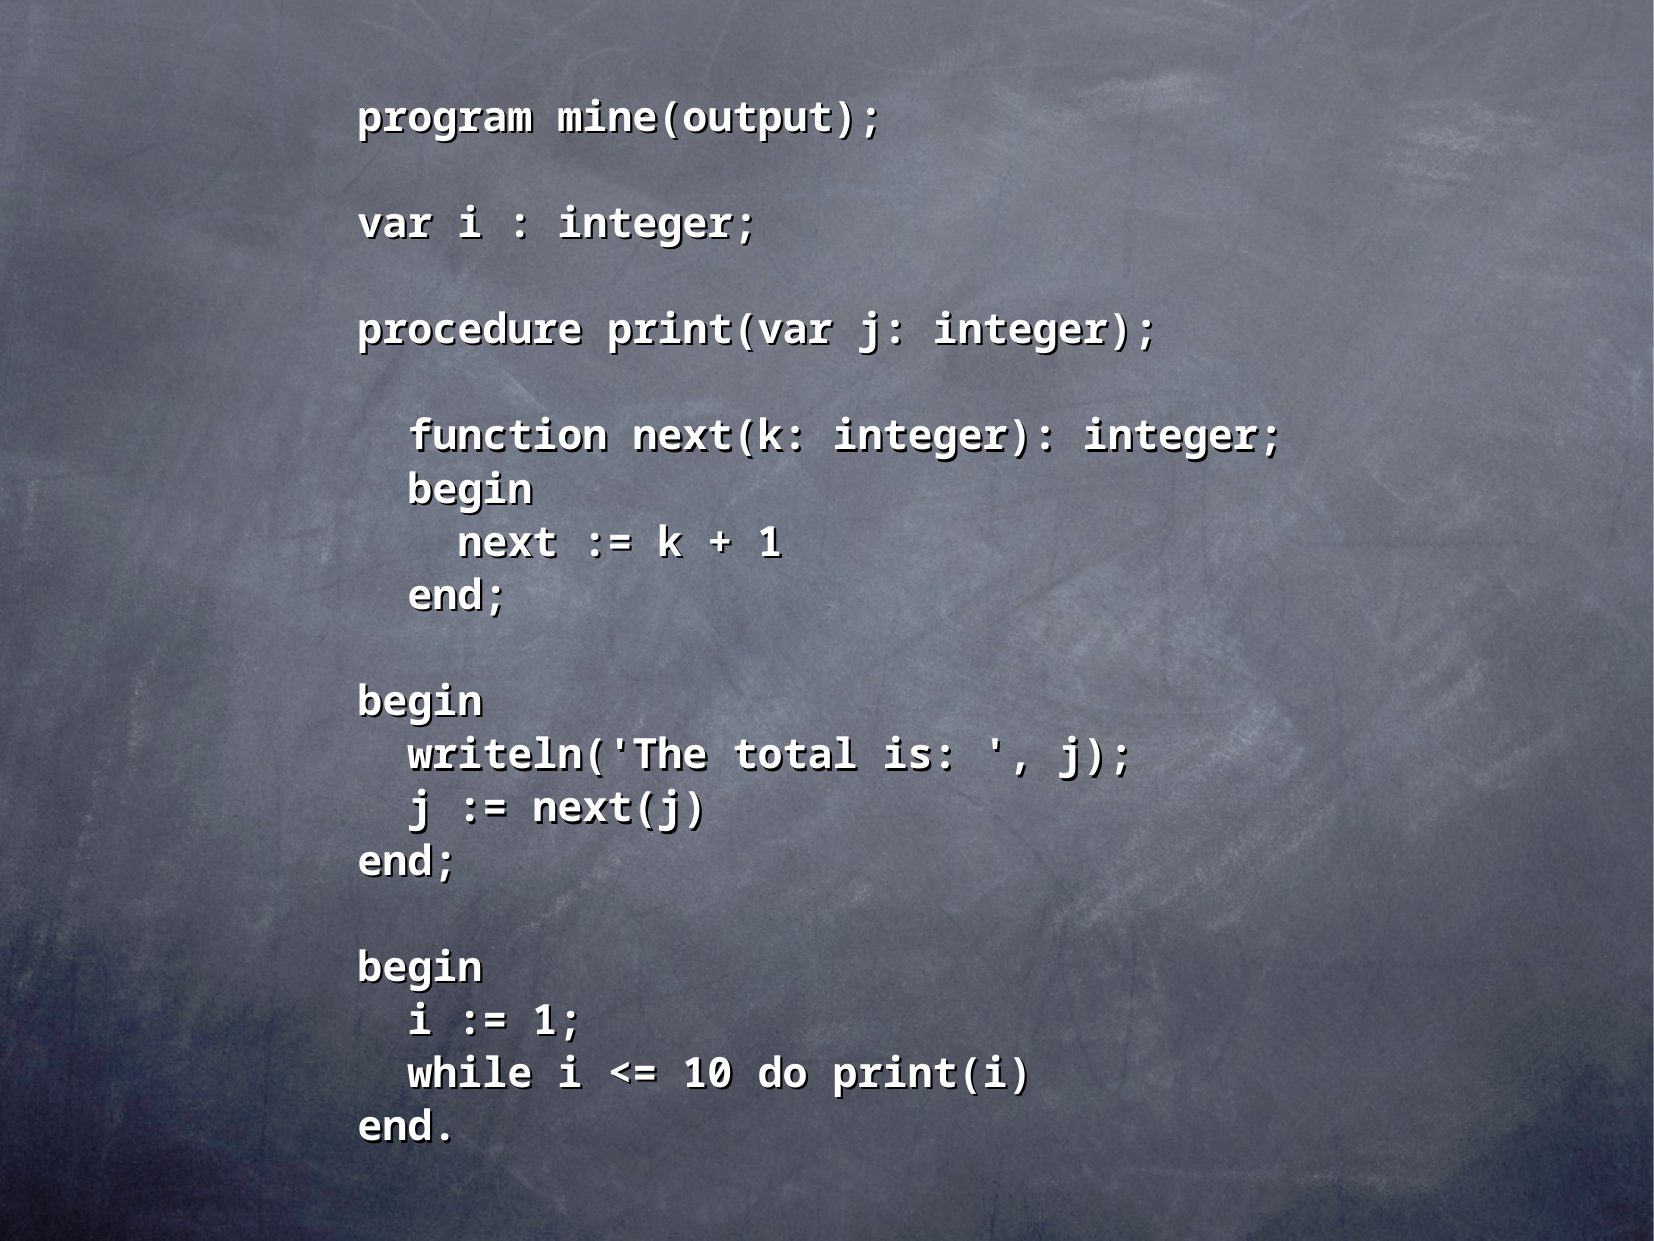

program mine(output);
var i : integer;
procedure print(var j: integer);
 function next(k: integer): integer;
 begin
 next := k + 1
 end;
begin
 writeln('The total is: ', j);
 j := next(j)
end;
begin
 i := 1;
 while i <= 10 do print(i)
end.